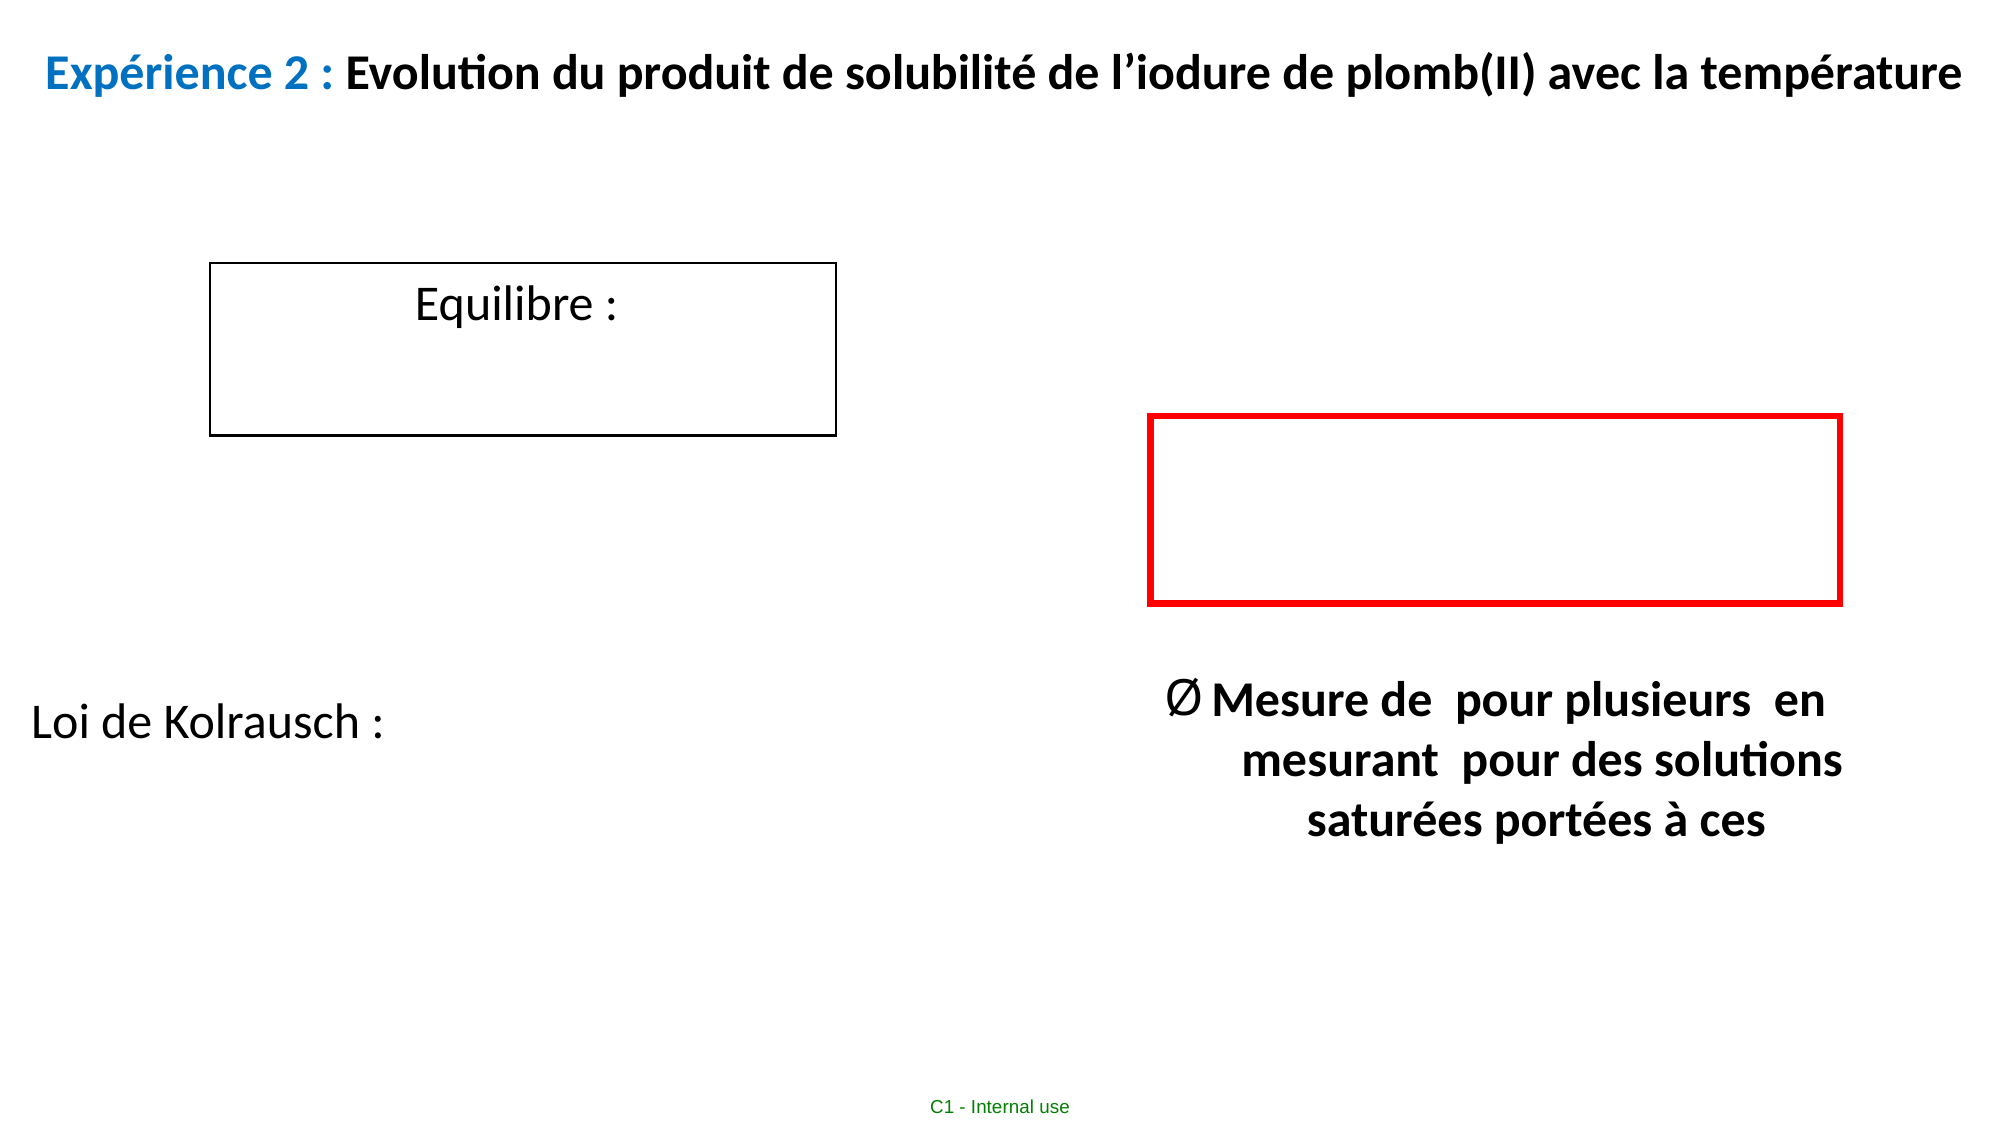

Expérience 2 : Evolution du produit de solubilité de l’iodure de plomb(II) avec la température
Equilibre :
Mesure de pour plusieurs en mesurant pour des solutions saturées portées à ces
Loi de Kolrausch :